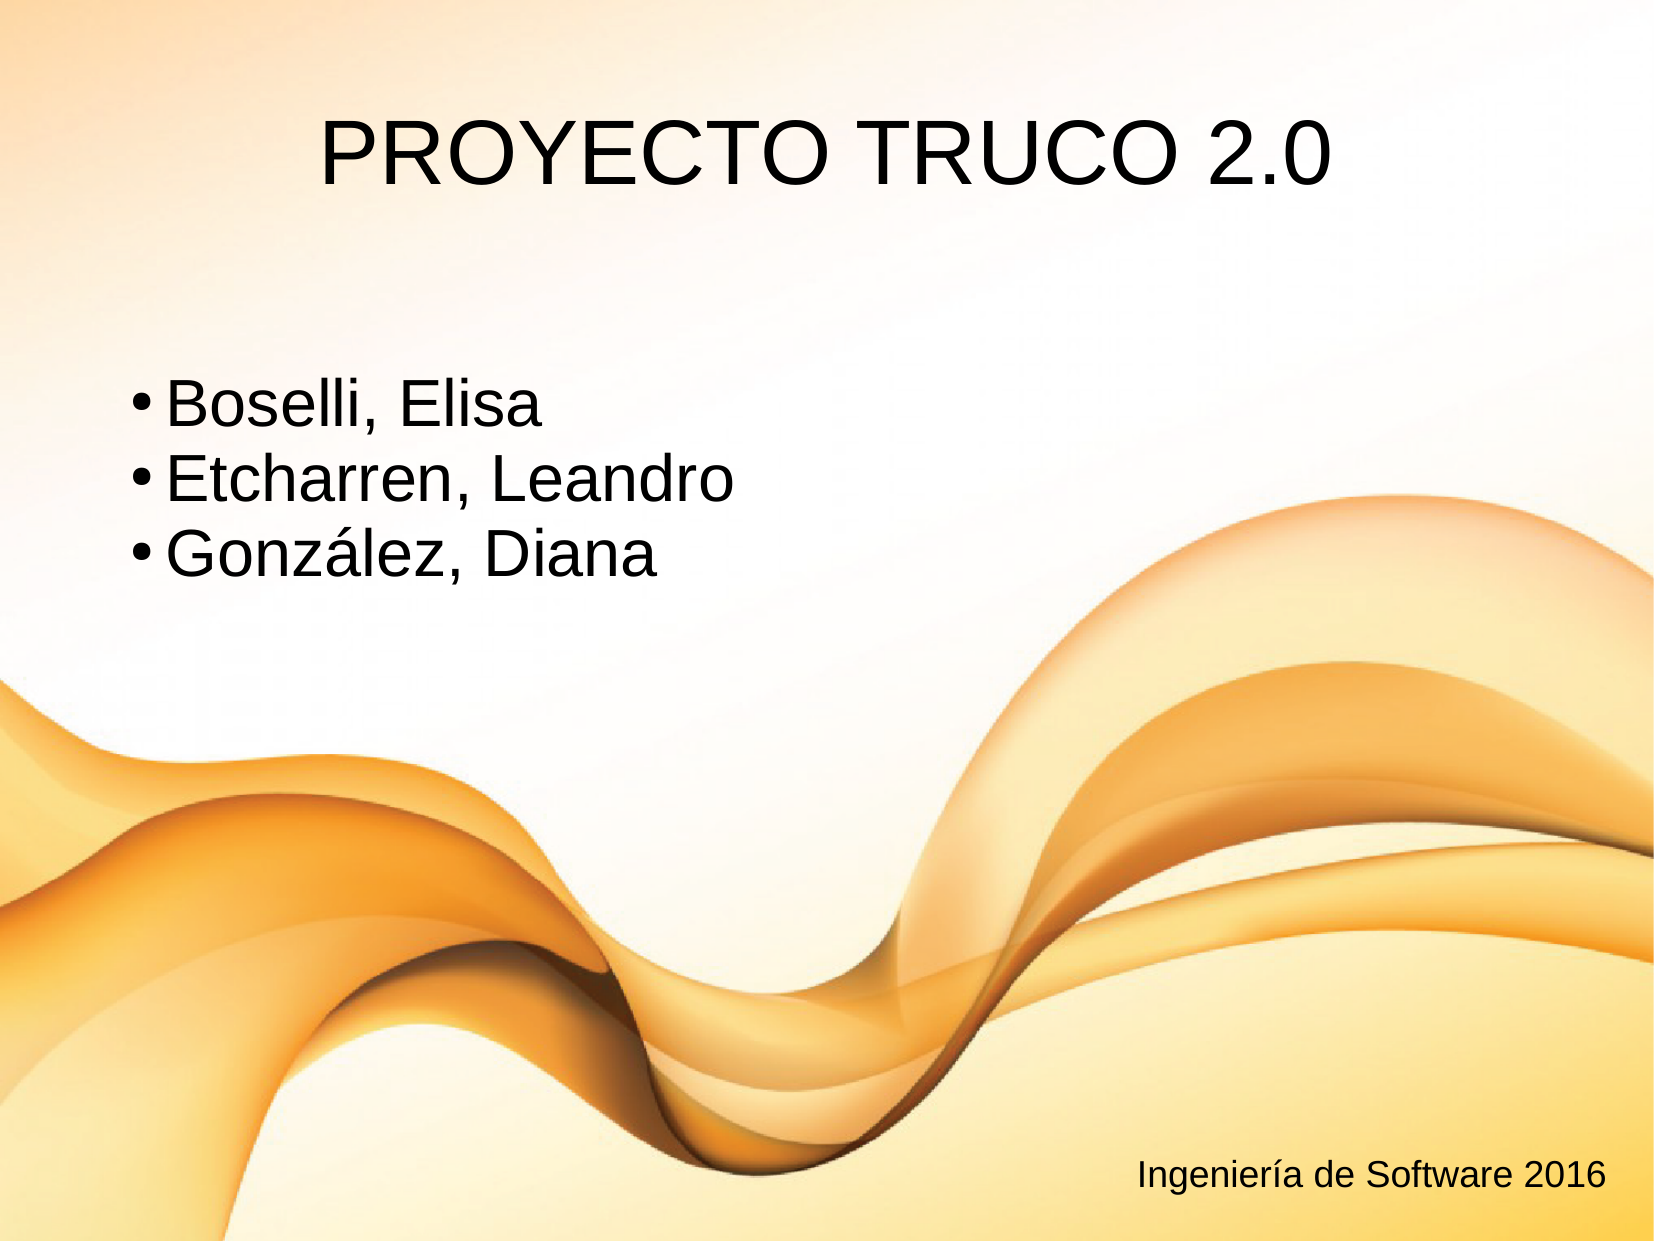

# PROYECTO TRUCO 2.0
Boselli, Elisa
Etcharren, Leandro
González, Diana
Ingeniería de Software 2016